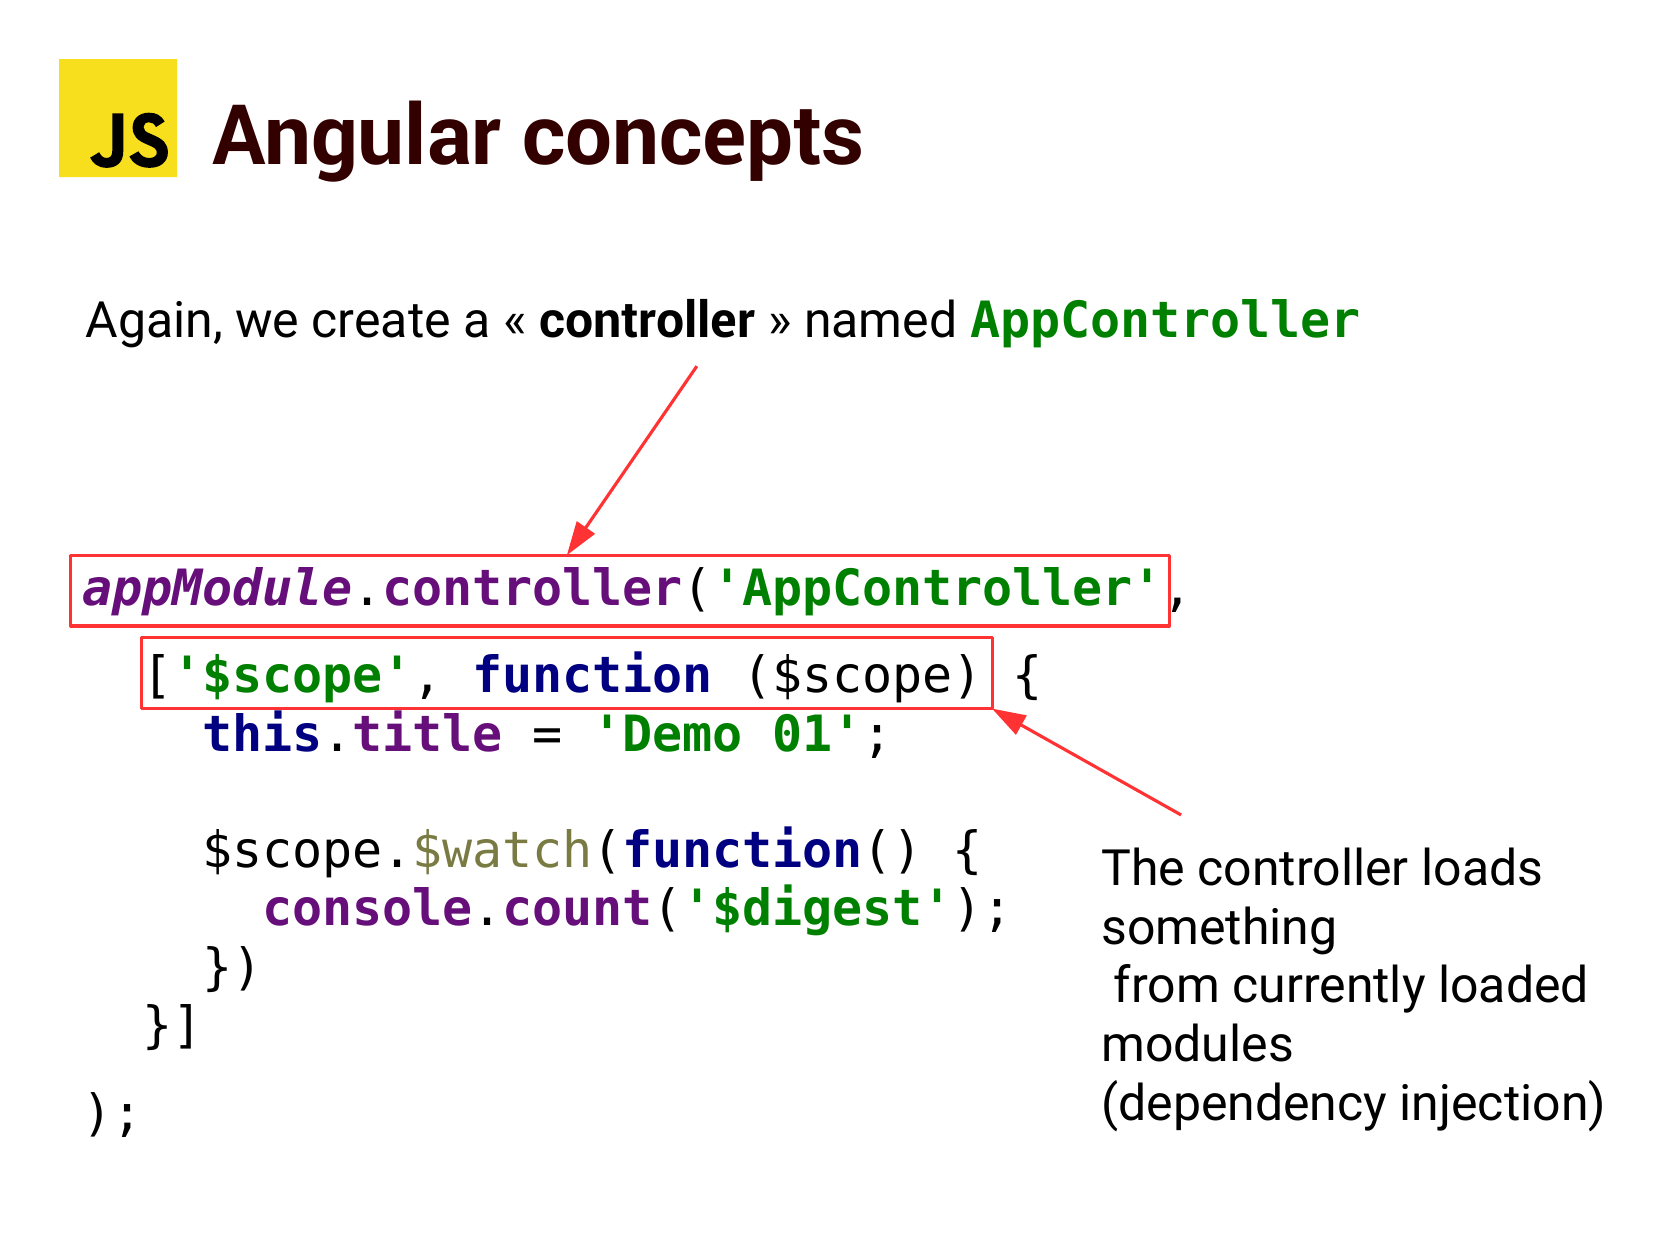

# Angular concepts
appModule.controller('AppController',
 ['$scope', function ($scope) {
 this.title = 'Demo 01';
 $scope.$watch(function() {
 console.count('$digest');
 })
 }]
);
Again, we create a « controller » named AppController
The controller loads something
 from currently loaded modules
(dependency injection)